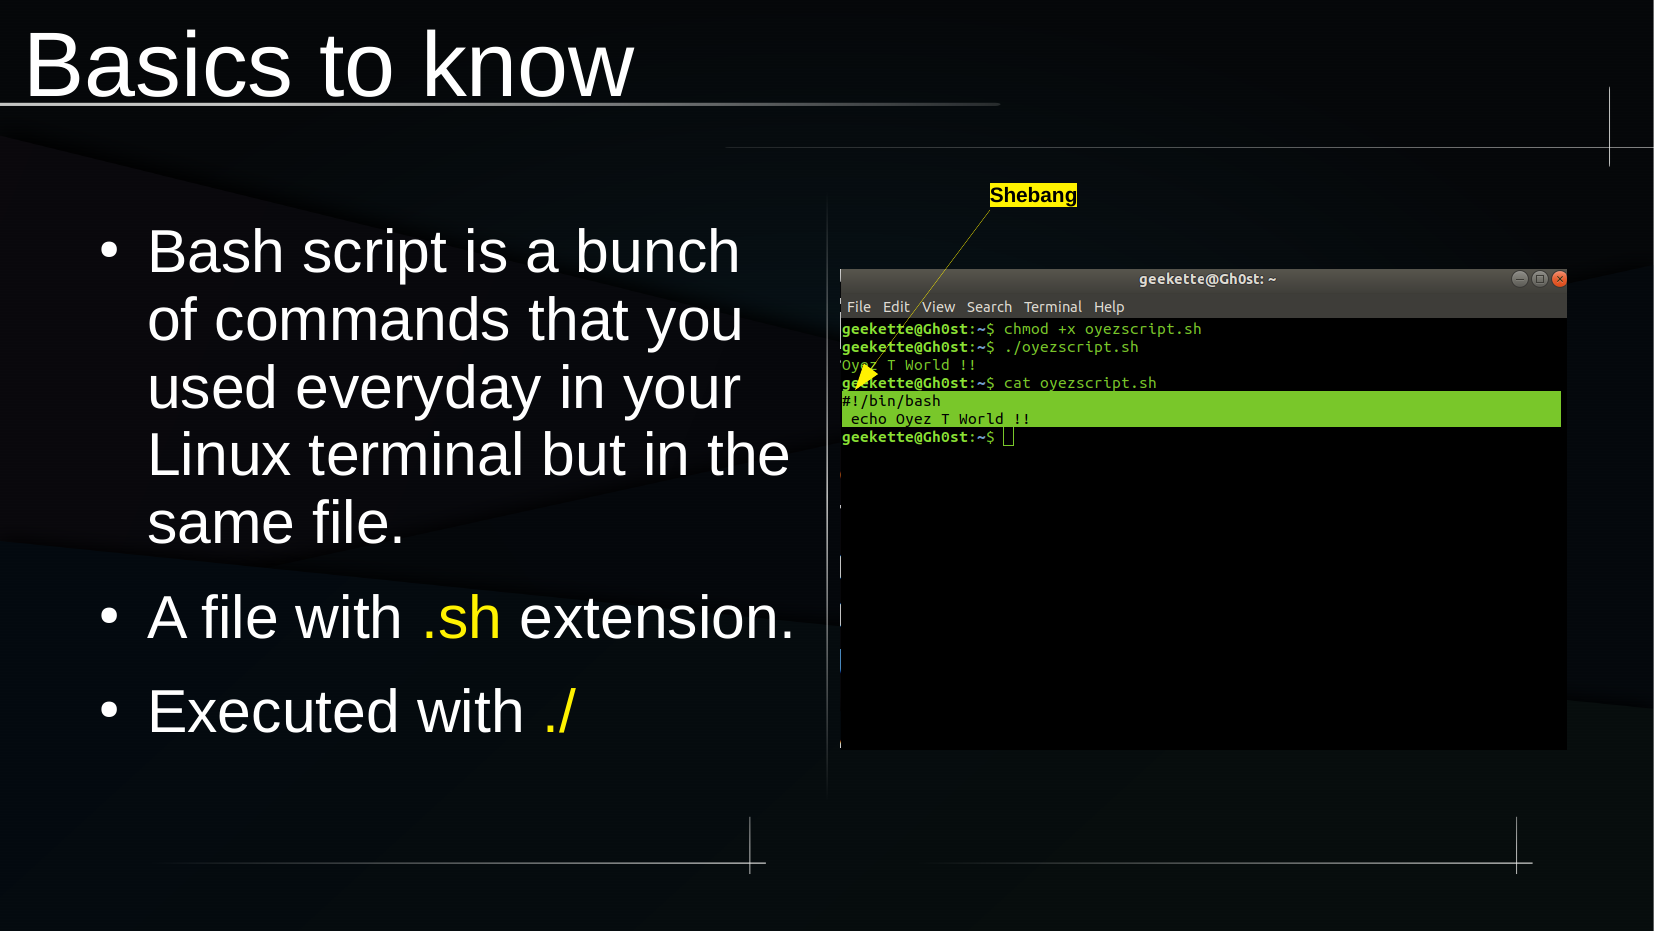

# Basics to know
Shebang
Bash script is a bunch of commands that you used everyday in your Linux terminal but in the same file.
A file with .sh extension.
Executed with ./